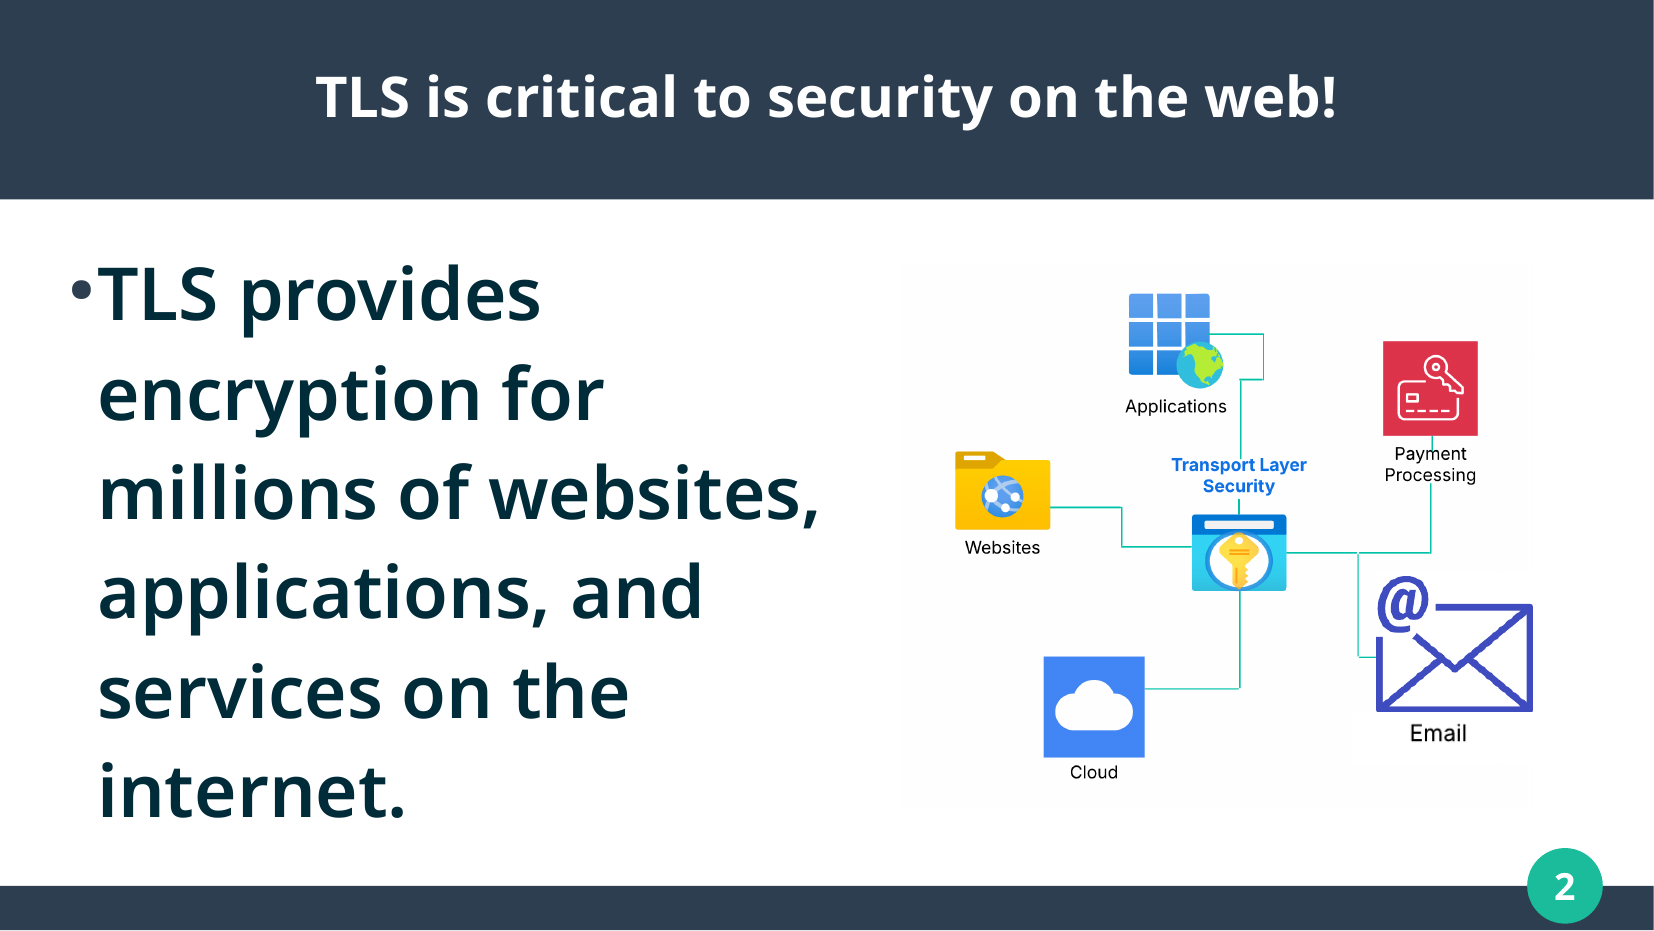

# TLS is critical to security on the web!
TLS provides encryption for millions of websites, applications, and services on the internet.
2